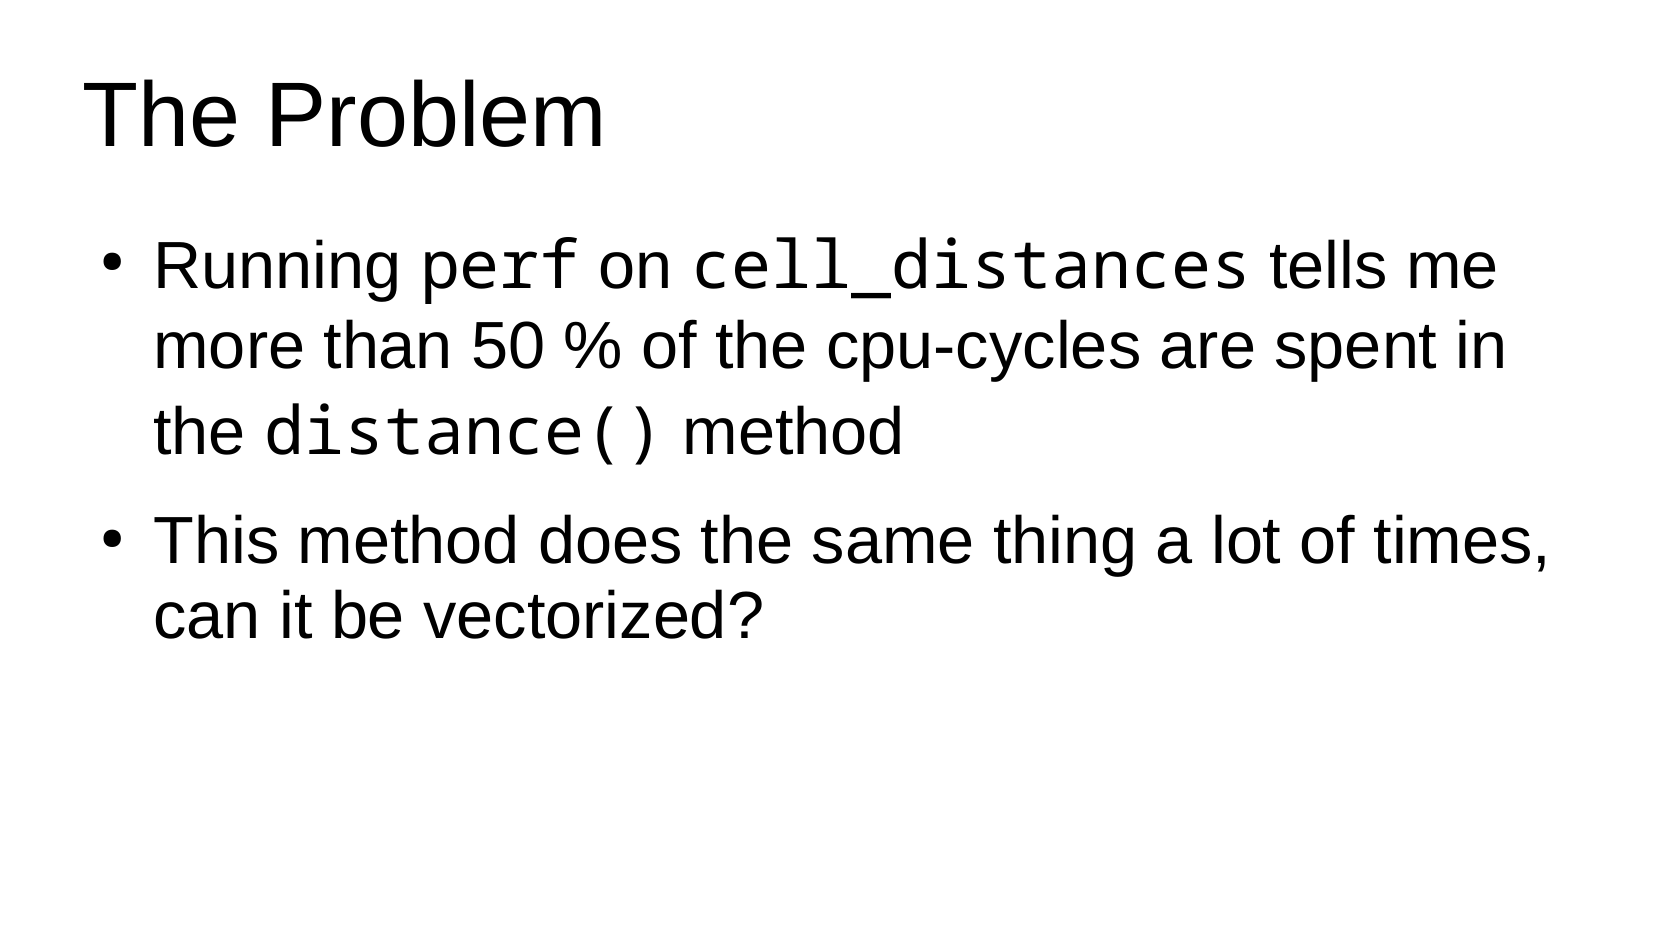

# The Problem
Running perf on cell_distances tells me more than 50 % of the cpu-cycles are spent in the distance() method
This method does the same thing a lot of times, can it be vectorized?